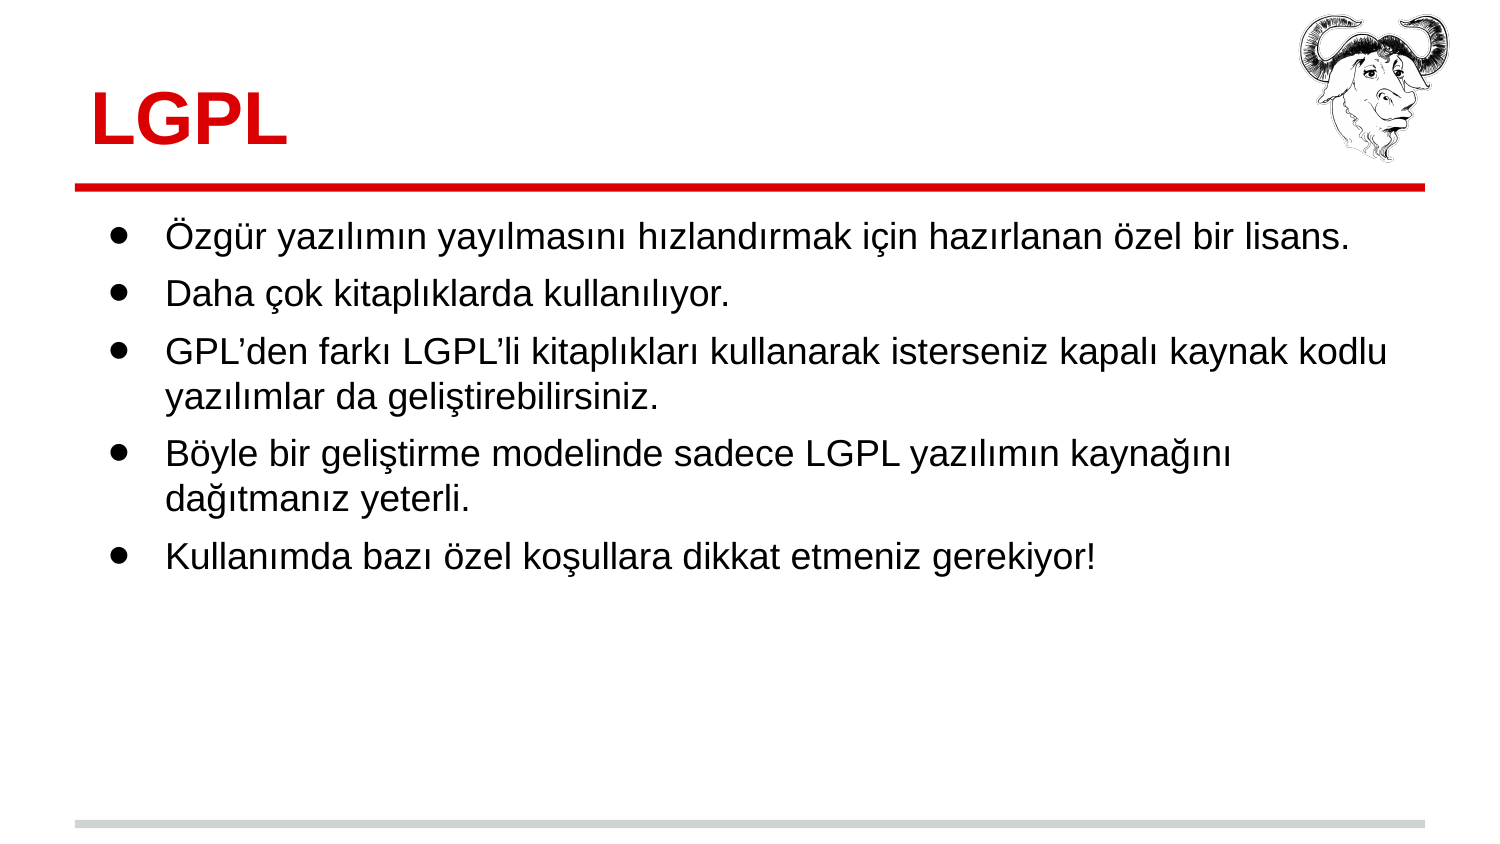

# LGPL
Özgür yazılımın yayılmasını hızlandırmak için hazırlanan özel bir lisans.
Daha çok kitaplıklarda kullanılıyor.
GPL’den farkı LGPL’li kitaplıkları kullanarak isterseniz kapalı kaynak kodlu yazılımlar da geliştirebilirsiniz.
Böyle bir geliştirme modelinde sadece LGPL yazılımın kaynağını dağıtmanız yeterli.
Kullanımda bazı özel koşullara dikkat etmeniz gerekiyor!